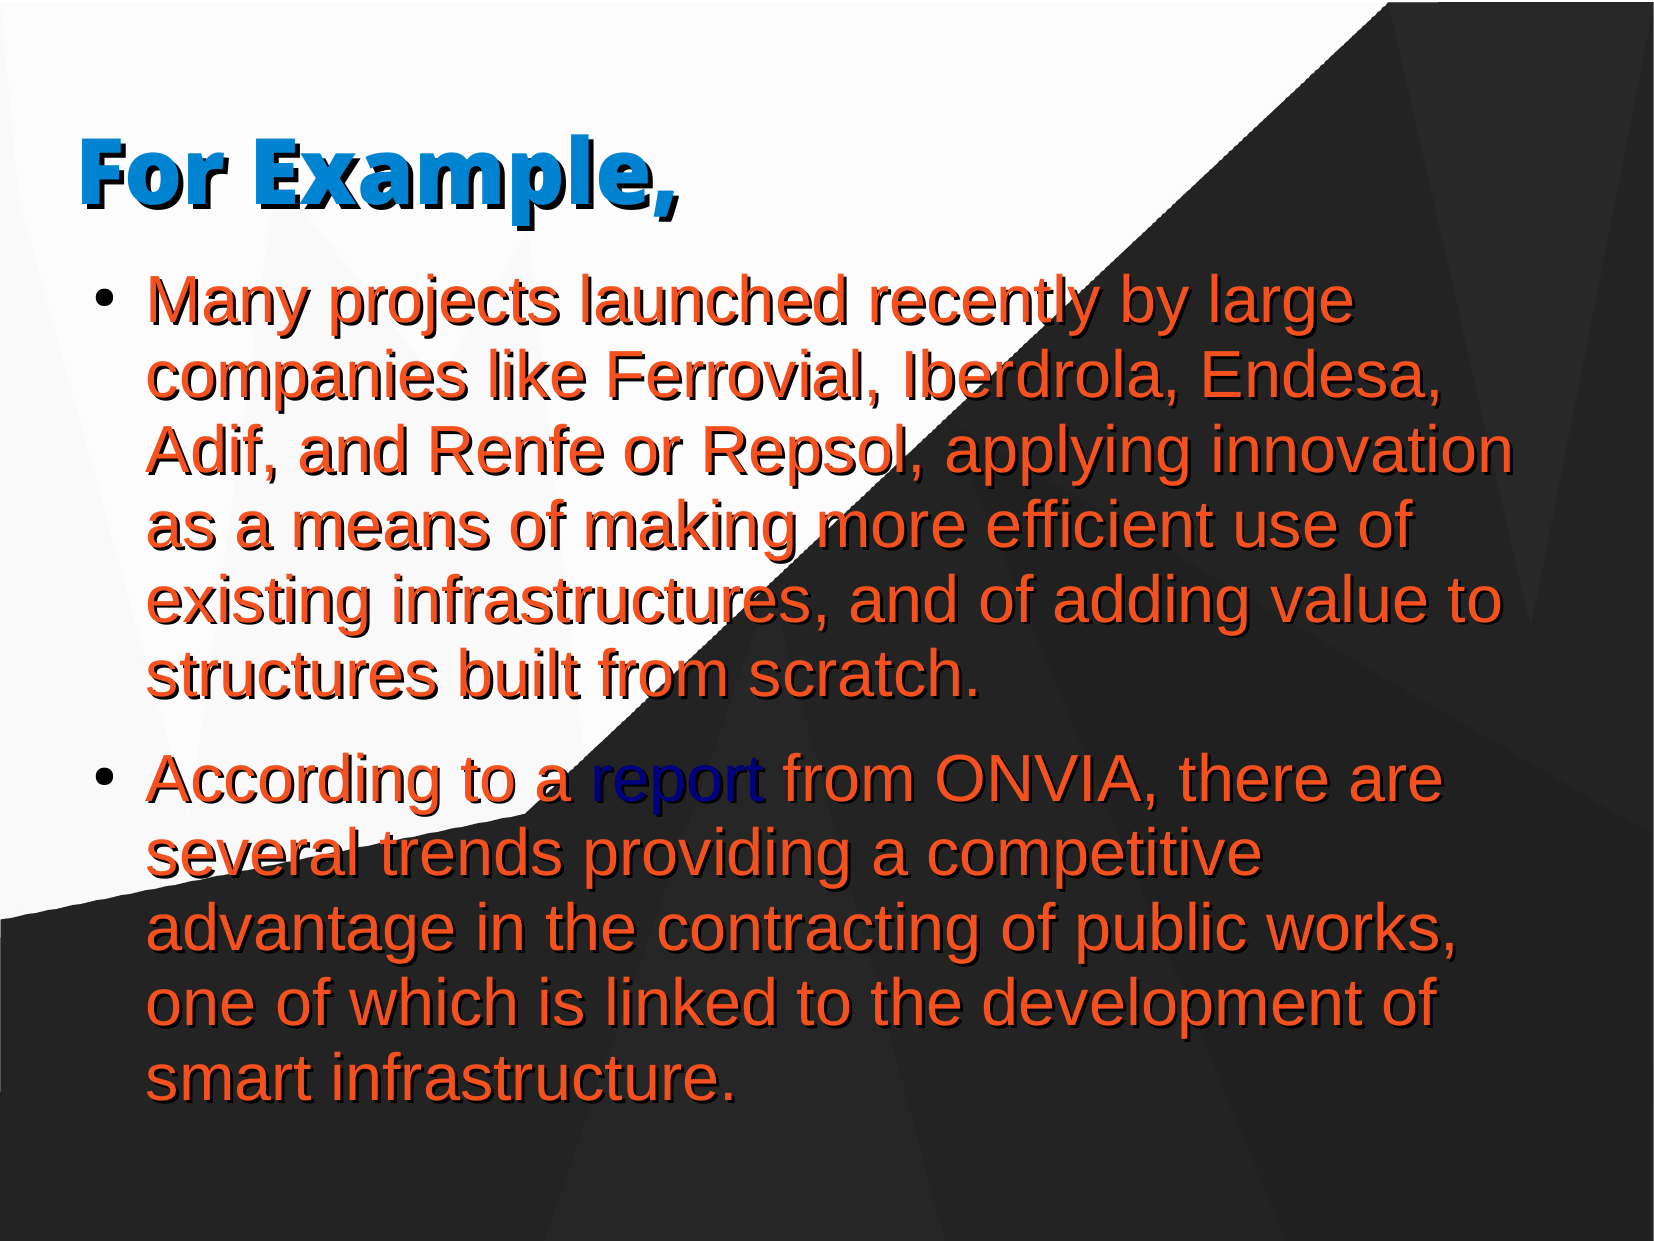

For Example,
# Many projects launched recently by large companies like Ferrovial, Iberdrola, Endesa, Adif, and Renfe or Repsol, applying innovation as a means of making more efficient use of existing infrastructures, and of adding value to structures built from scratch.
According to a report from ONVIA, there are several trends providing a competitive advantage in the contracting of public works, one of which is linked to the development of smart infrastructure.